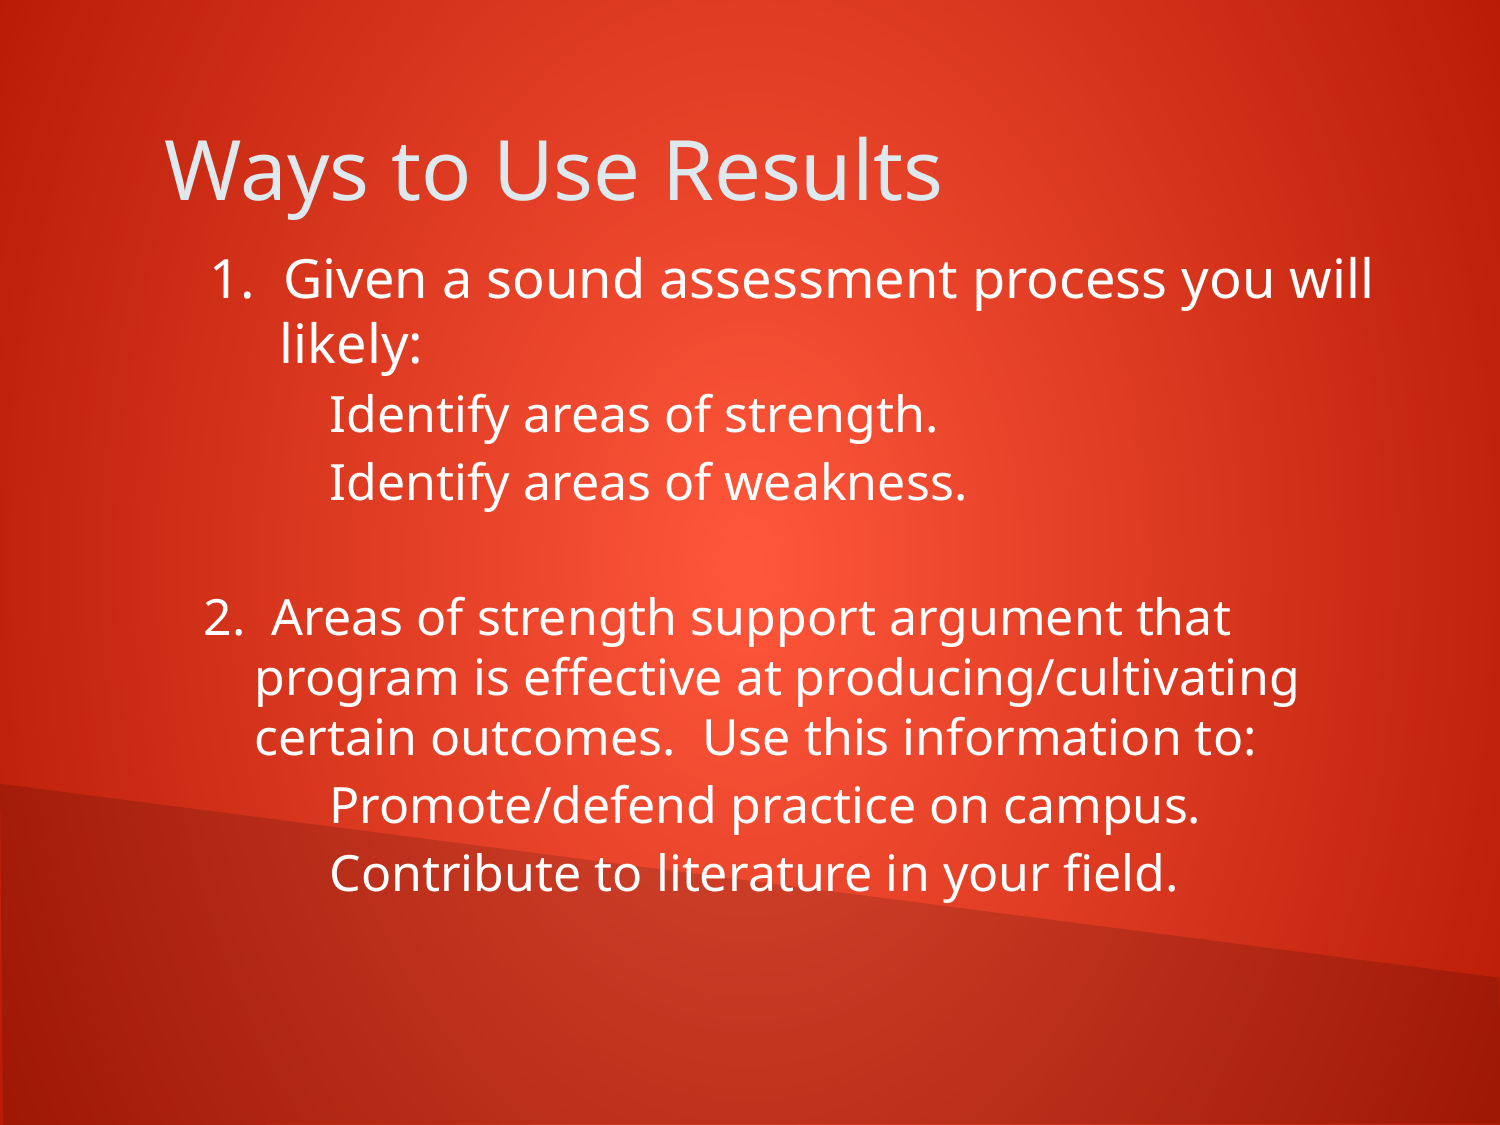

# Ways to Use Results
	1. Given a sound assessment process you will likely:
		Identify areas of strength.
		Identify areas of weakness.
 2. Areas of strength support argument that program is effective at producing/cultivating certain outcomes. Use this information to:
		Promote/defend practice on campus.
		Contribute to literature in your field.